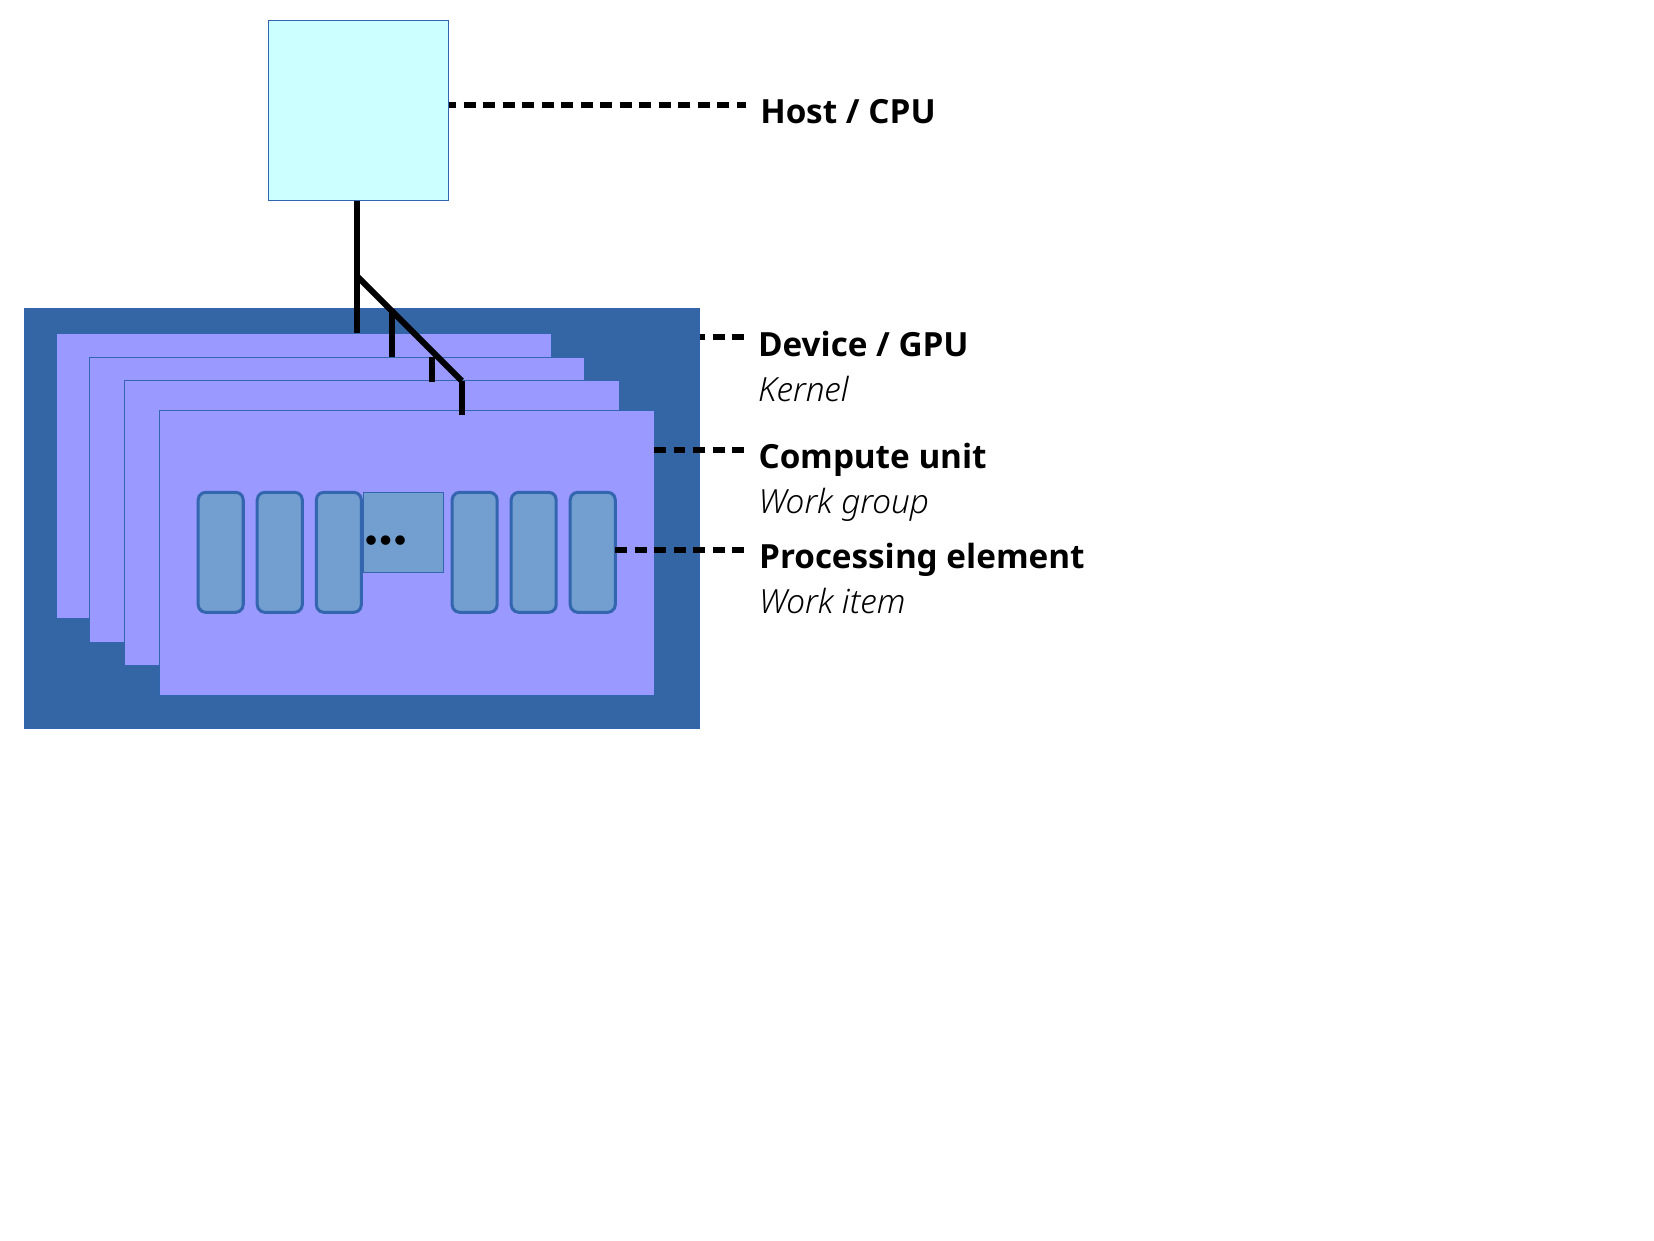

Host / CPU
Device / GPU
Kernel
...
...
...
...
Compute unit
Work group
Processing element
Work item